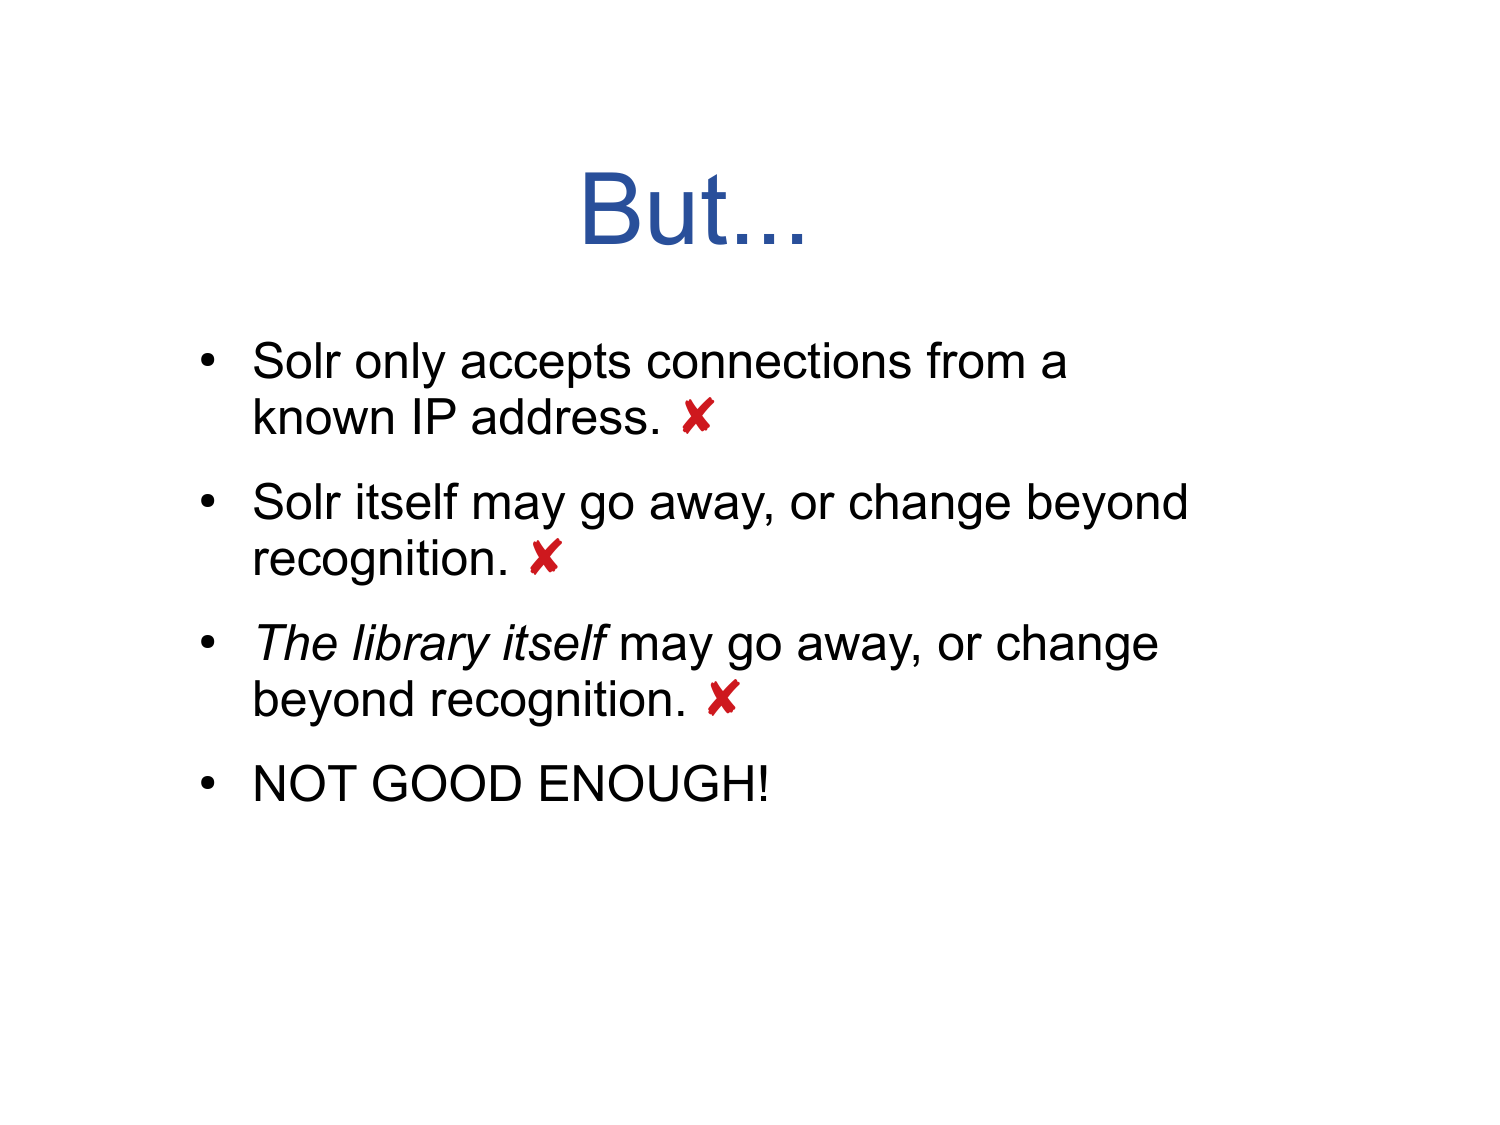

# But...
Solr only accepts connections from a known IP address. ✘
Solr itself may go away, or change beyond recognition. ✘
The library itself may go away, or change beyond recognition. ✘
NOT GOOD ENOUGH!